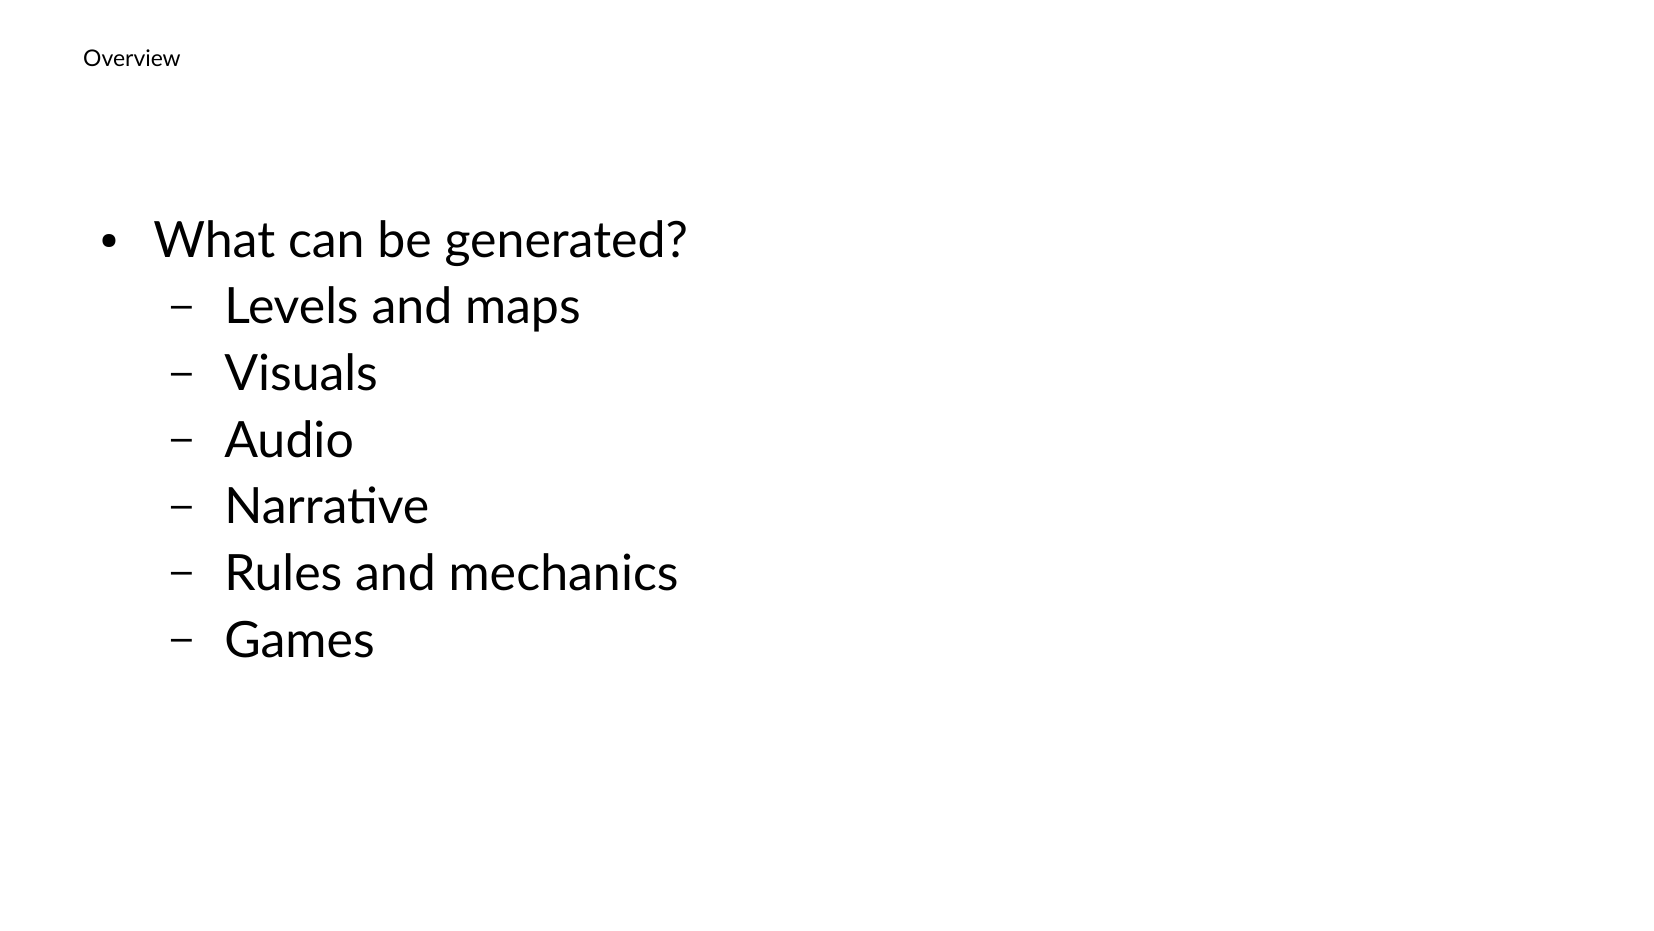

# Overview
What can be generated?
Levels and maps
Visuals
Audio
Narrative
Rules and mechanics
Games